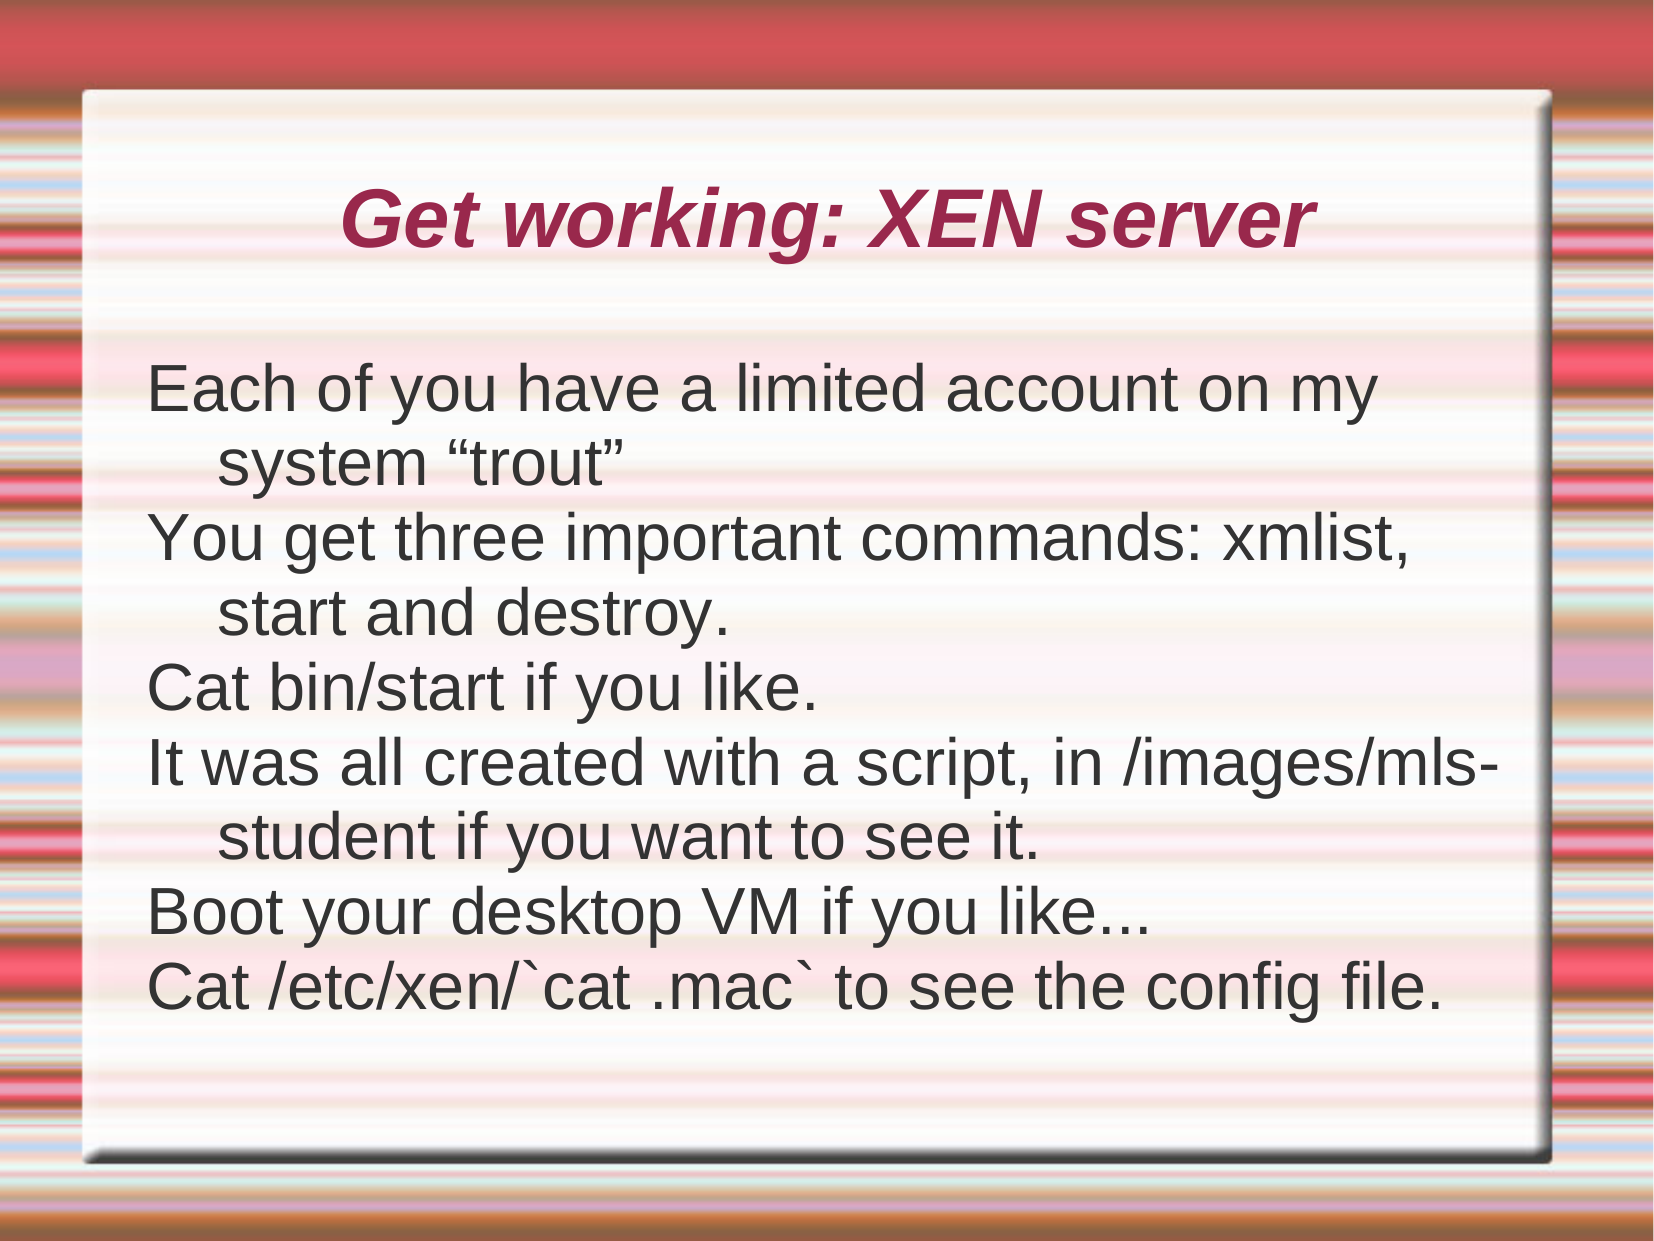

# Get working: XEN server
Each of you have a limited account on my system “trout”
You get three important commands: xmlist, start and destroy.
Cat bin/start if you like.
It was all created with a script, in /images/mls-student if you want to see it.
Boot your desktop VM if you like...
Cat /etc/xen/`cat .mac` to see the config file.